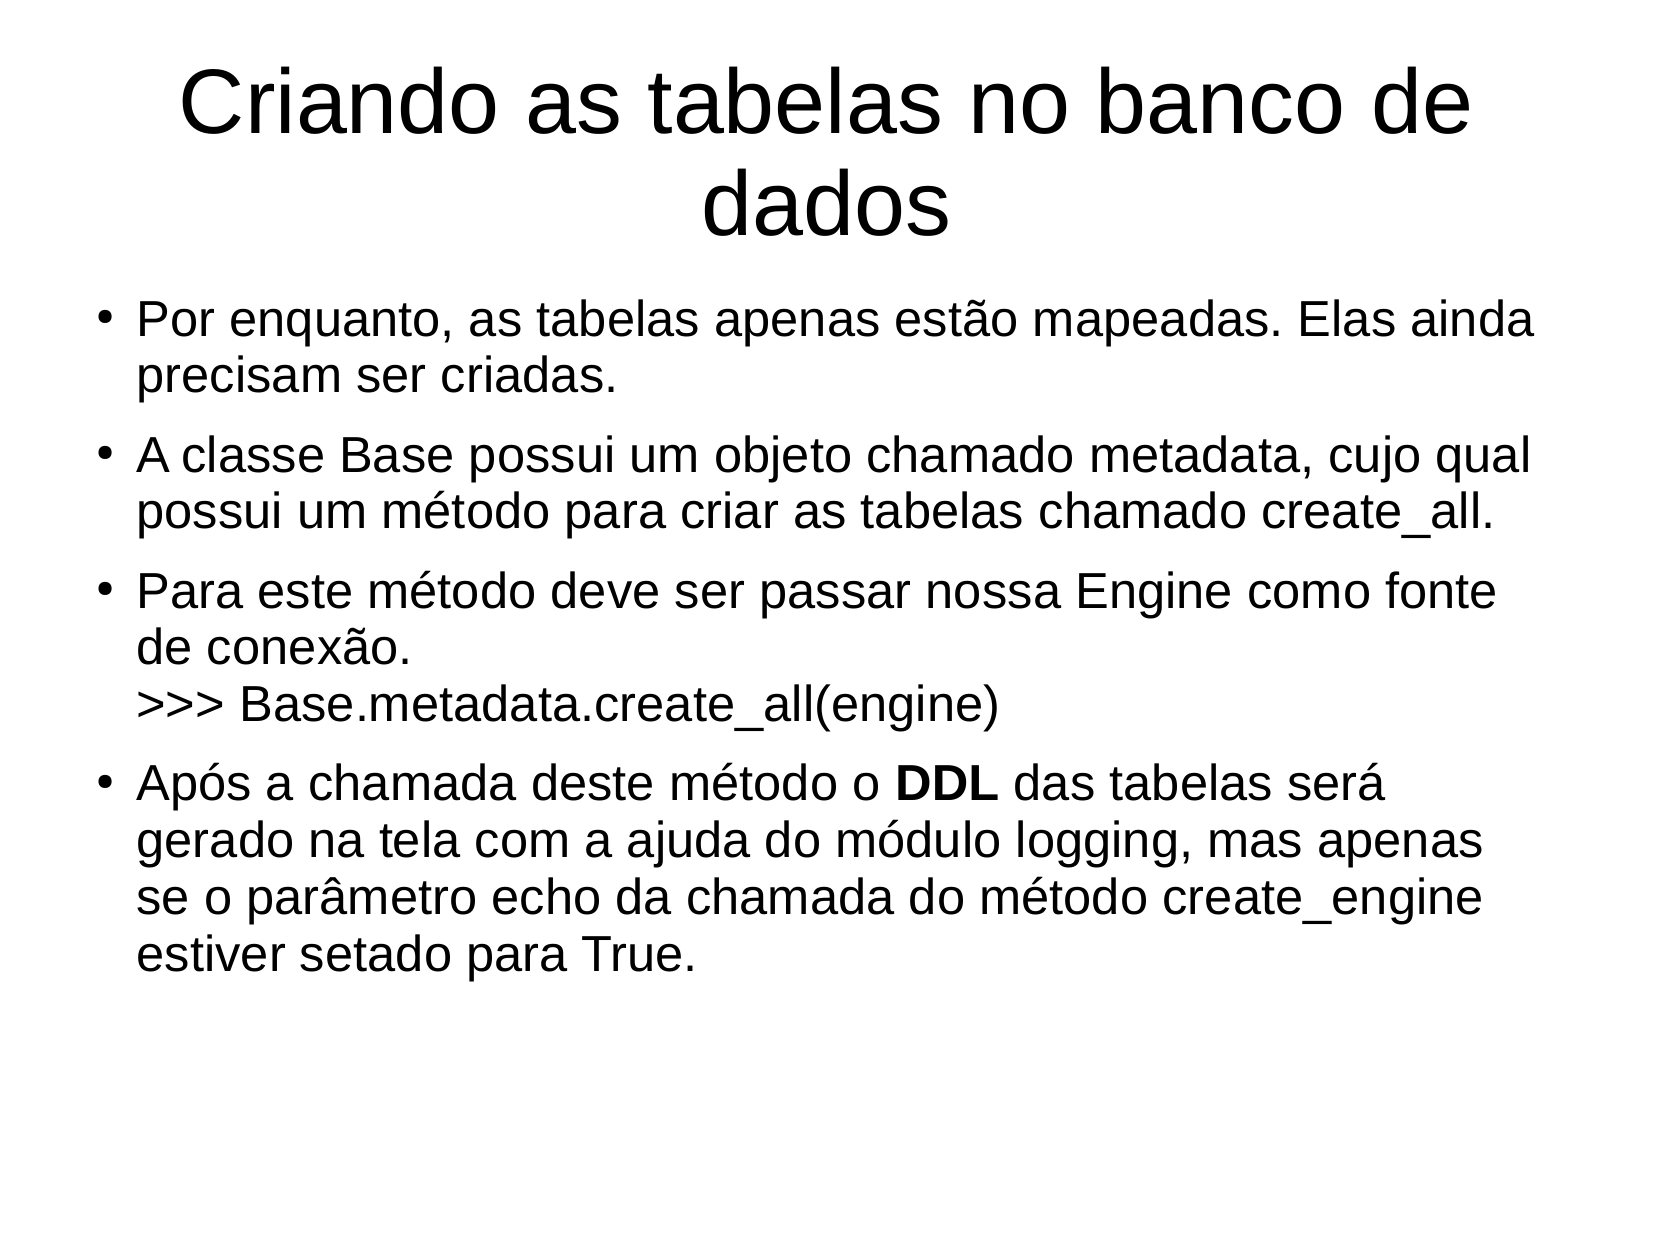

# Criando as tabelas no banco de dados
Por enquanto, as tabelas apenas estão mapeadas. Elas ainda precisam ser criadas.
A classe Base possui um objeto chamado metadata, cujo qual possui um método para criar as tabelas chamado create_all.
Para este método deve ser passar nossa Engine como fonte de conexão.
>>> Base.metadata.create_all(engine)
Após a chamada deste método o DDL das tabelas será gerado na tela com a ajuda do módulo logging, mas apenas se o parâmetro echo da chamada do método create_engine estiver setado para True.